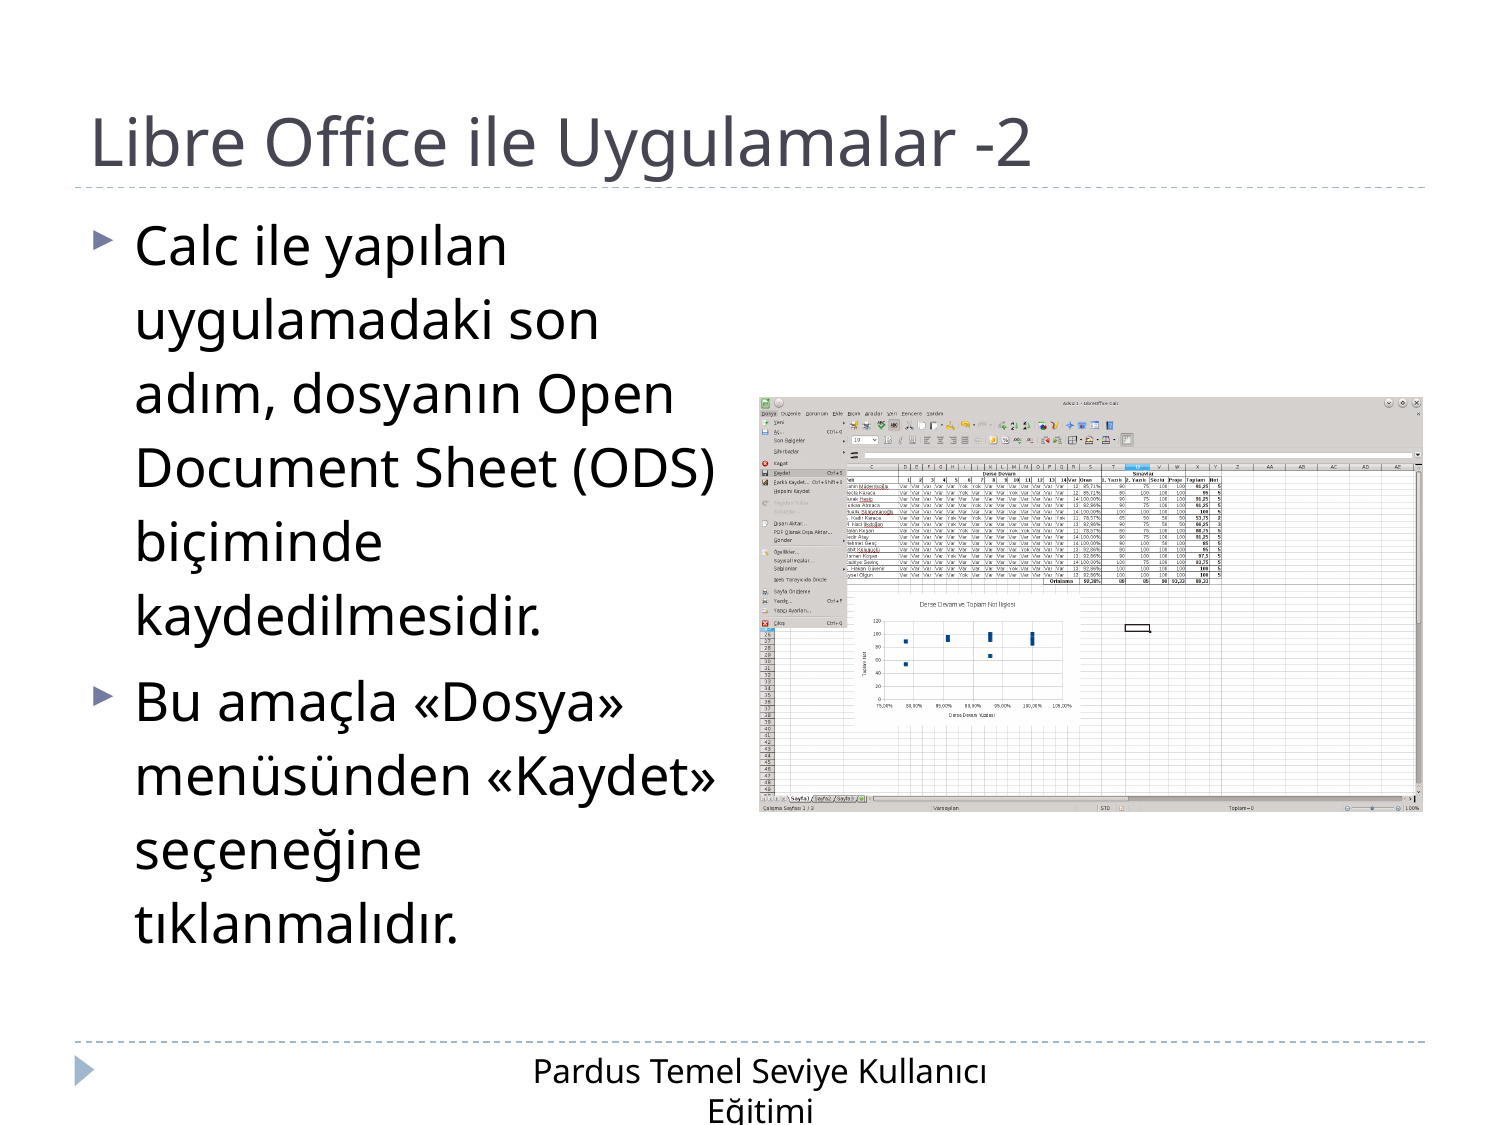

# Libre Office ile Uygulamalar -2
Calc ile yapılan uygulamadaki son adım, dosyanın Open Document Sheet (ODS) biçiminde kaydedilmesidir.
Bu amaçla «Dosya» menüsünden «Kaydet» seçeneğine tıklanmalıdır.